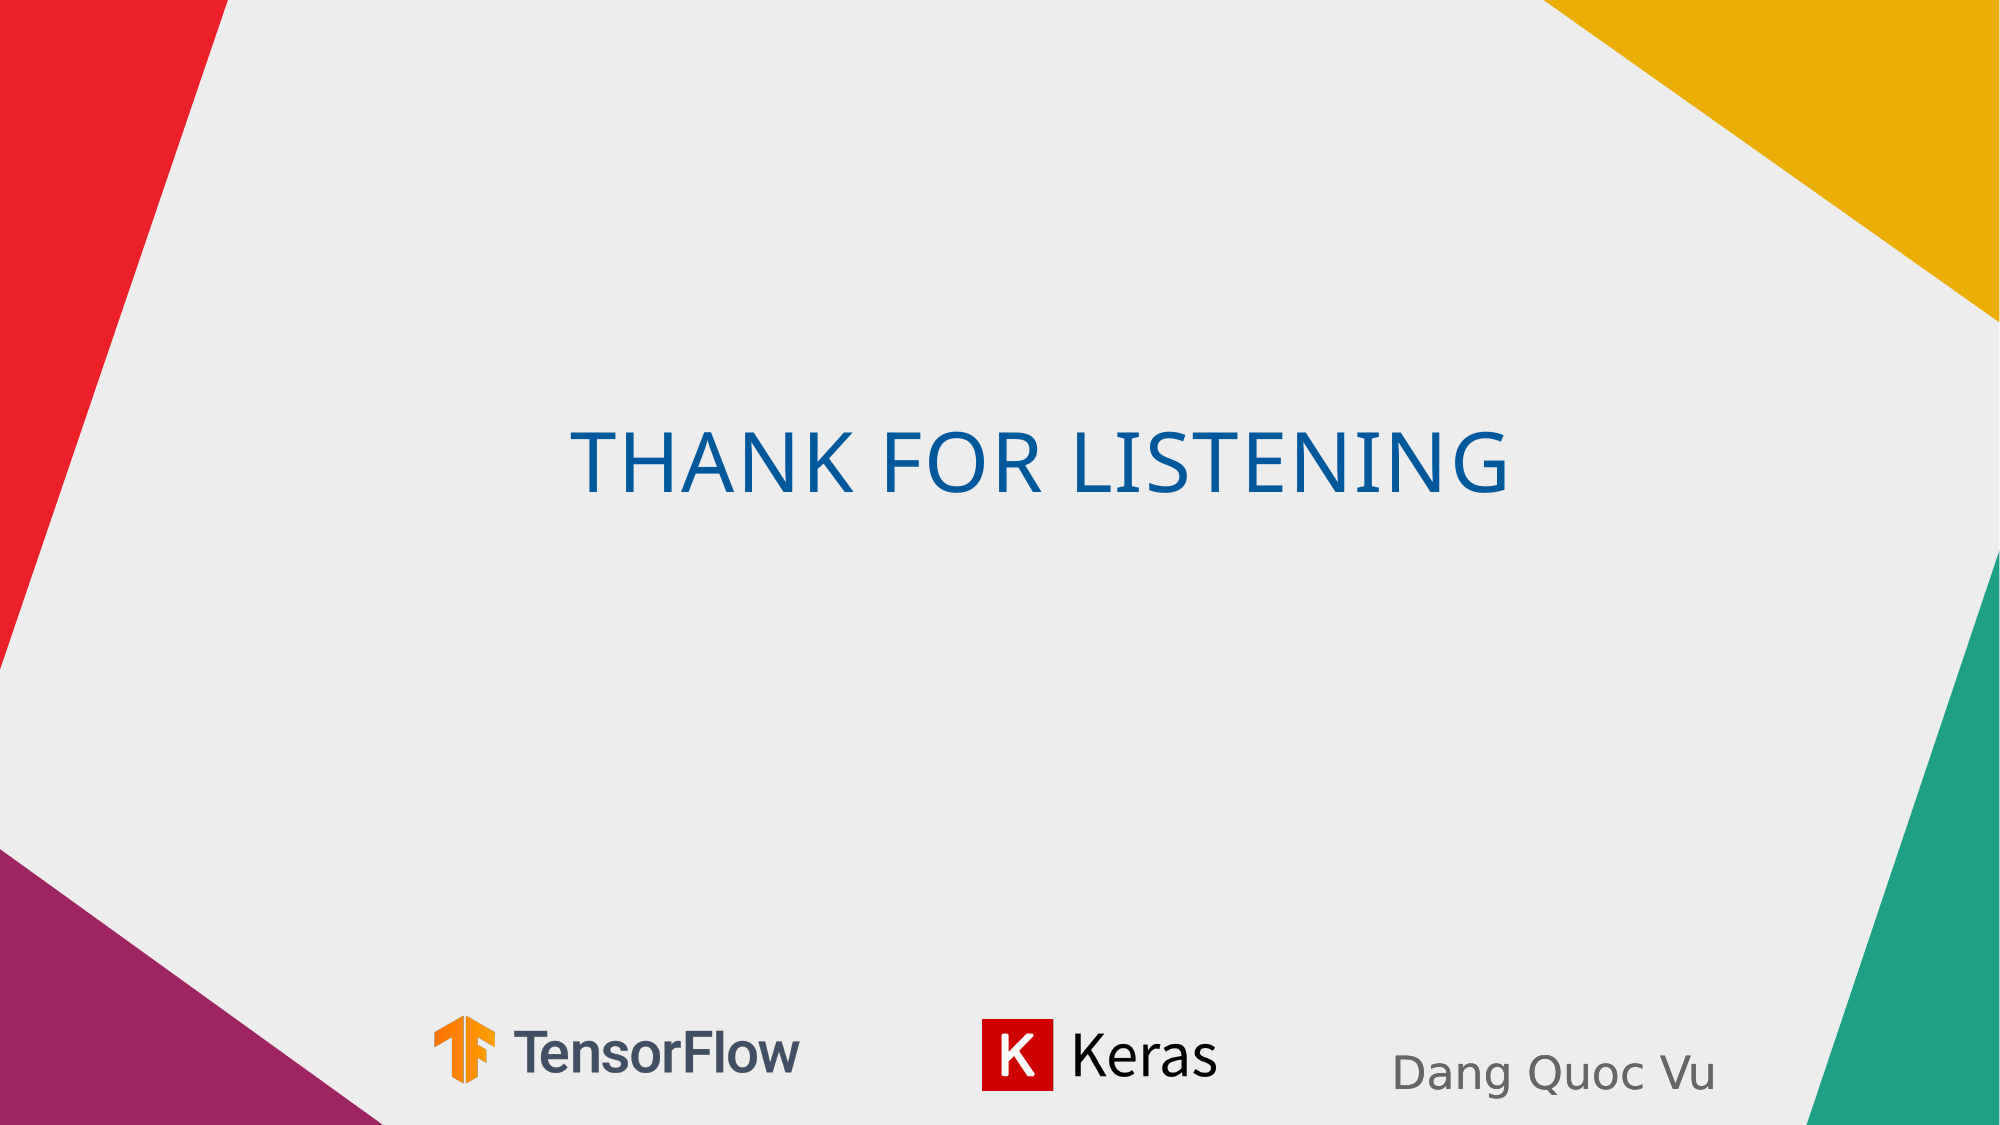

# Thank for listening
Dang Quoc Vu
Dang Quoc Vu